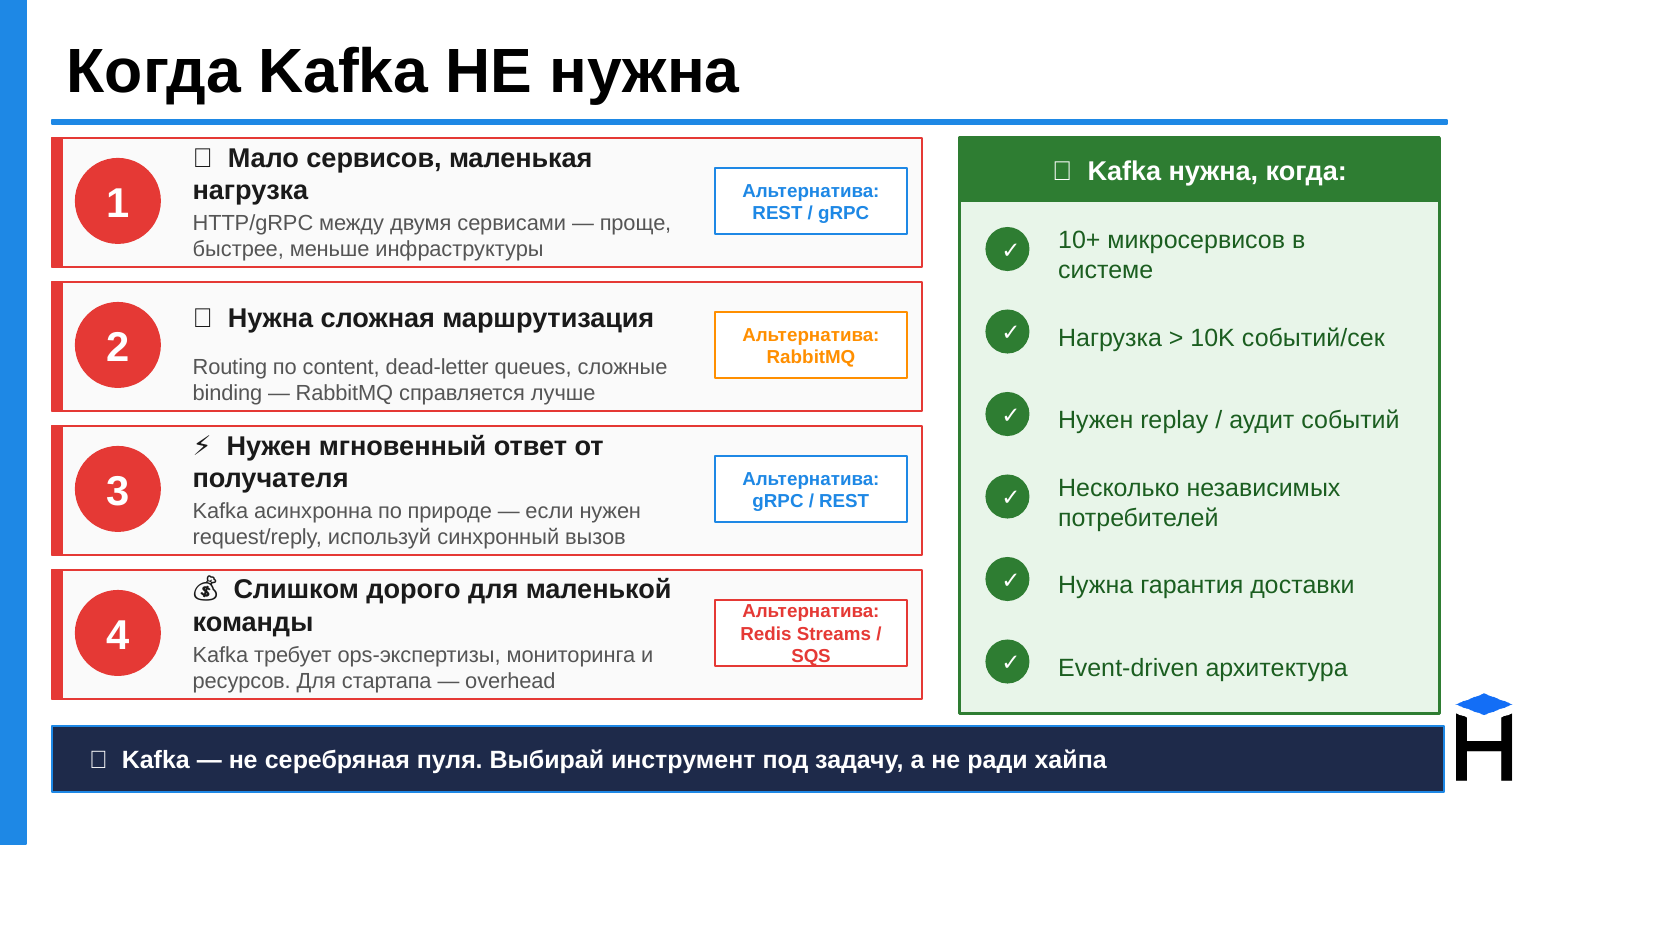

Когда Kafka НЕ нужна
✅ Kafka нужна, когда:
🌱 Мало сервисов, маленькая нагрузка
1
Альтернатива: REST / gRPC
HTTP/gRPC между двумя сервисами — проще, быстрее, меньше инфраструктуры
10+ микросервисов в системе
✓
🔀 Нужна сложная маршрутизация
2
Нагрузка > 10K событий/сек
✓
Альтернатива: RabbitMQ
Routing по content, dead-letter queues, сложные binding — RabbitMQ справляется лучше
Нужен replay / аудит событий
✓
⚡ Нужен мгновенный ответ от получателя
3
Альтернатива: gRPC / REST
Несколько независимых
потребителей
✓
Kafka асинхронна по природе — если нужен request/reply, используй синхронный вызов
Нужна гарантия доставки
✓
💰 Слишком дорого для маленькой команды
4
Альтернатива: Redis Streams / SQS
Kafka требует ops-экспертизы, мониторинга и ресурсов. Для стартапа — overhead
Event-driven архитектура
✓
💡 Kafka — не серебряная пуля. Выбирай инструмент под задачу, а не ради хайпа